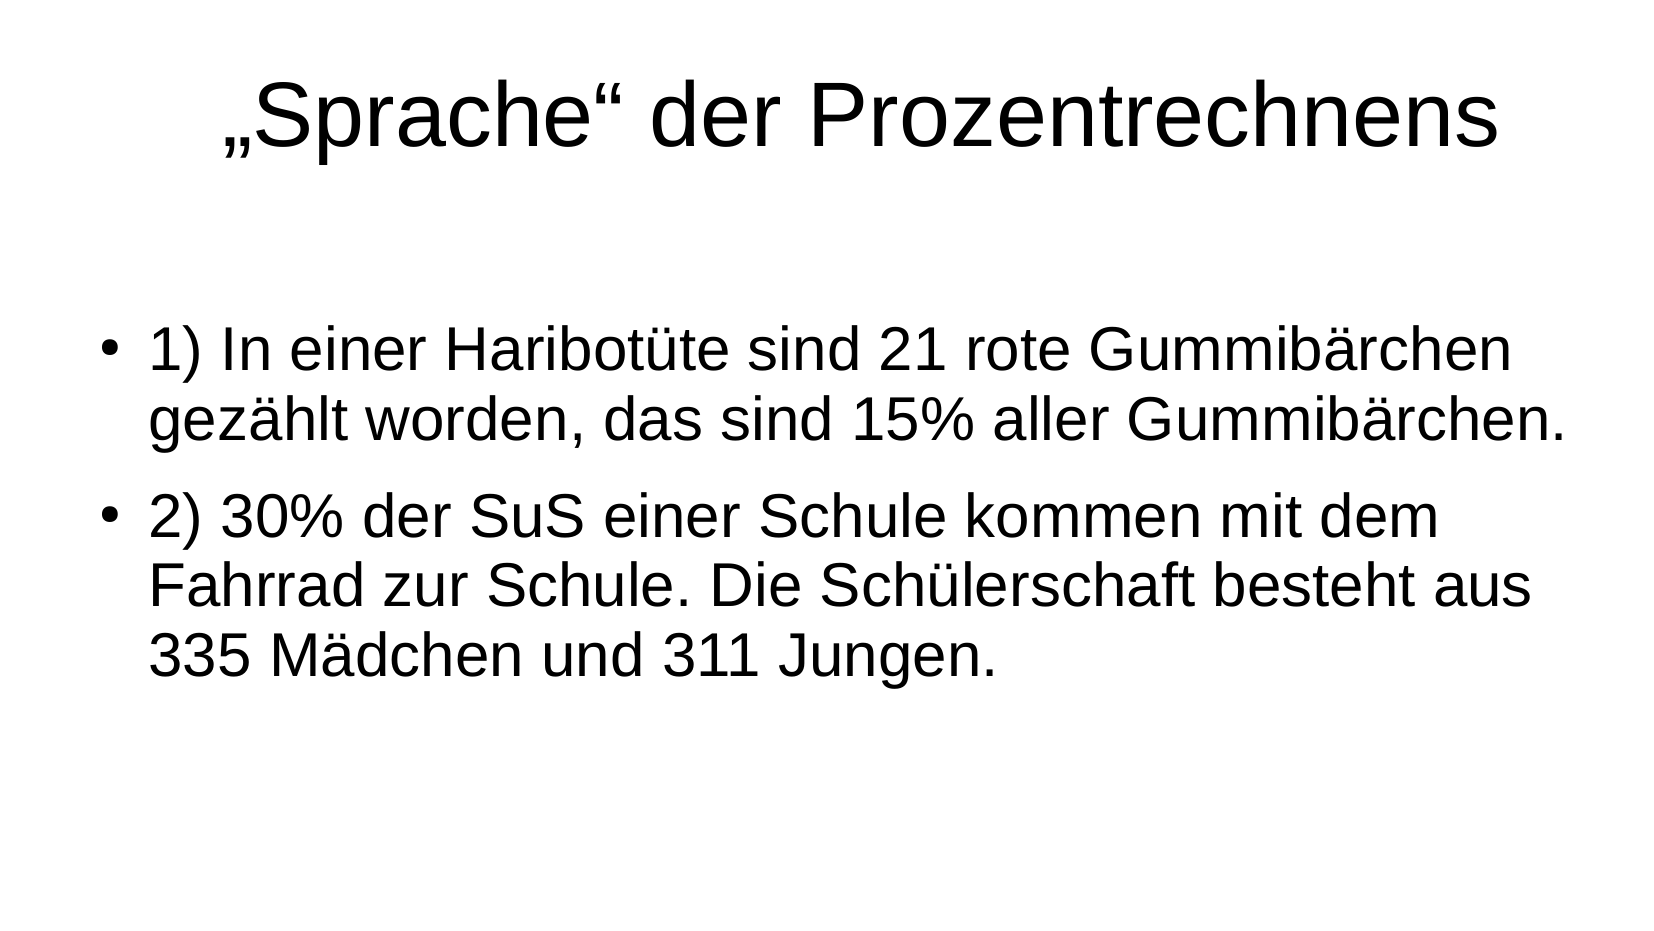

# „Sprache“ der Prozentrechnens
1) In einer Haribotüte sind 21 rote Gummibärchen gezählt worden, das sind 15% aller Gummibärchen.
2) 30% der SuS einer Schule kommen mit dem Fahrrad zur Schule. Die Schülerschaft besteht aus 335 Mädchen und 311 Jungen.